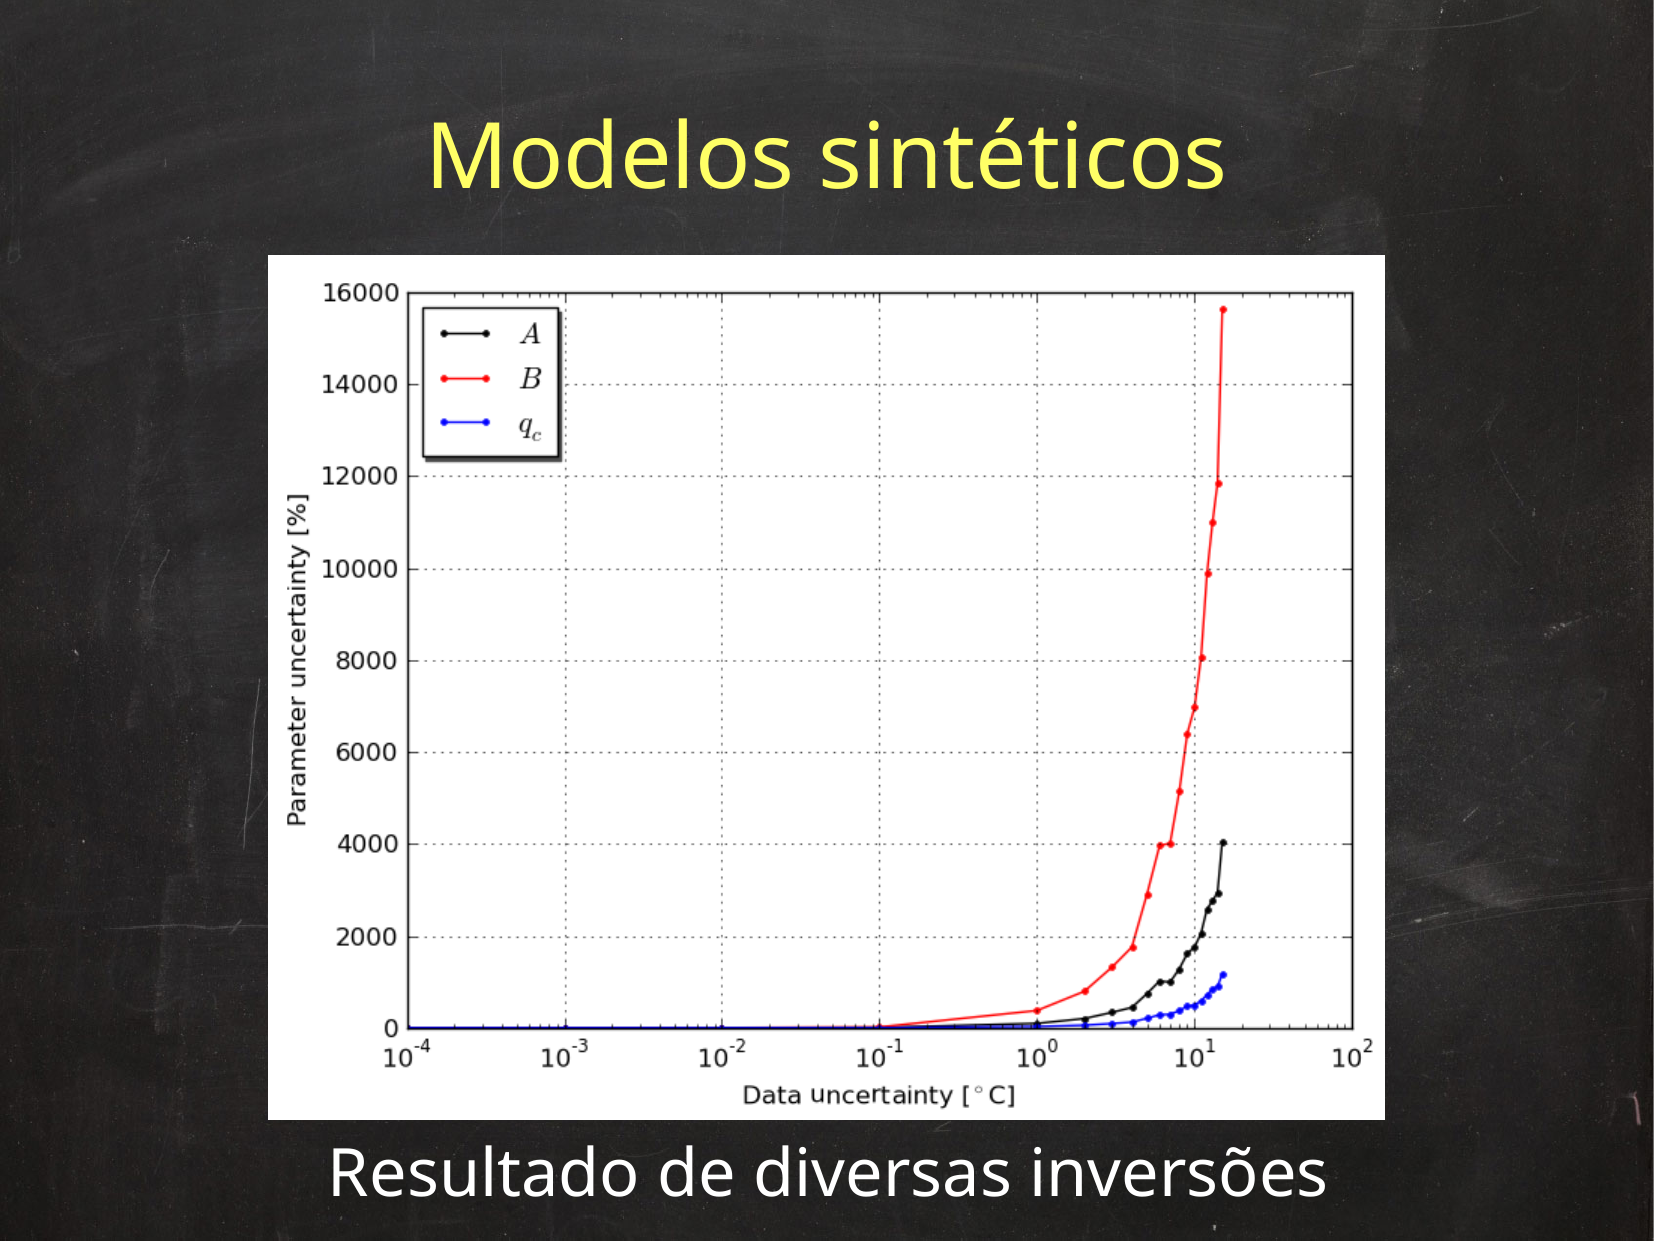

# Modelos sintéticos
Resultado de diversas inversões